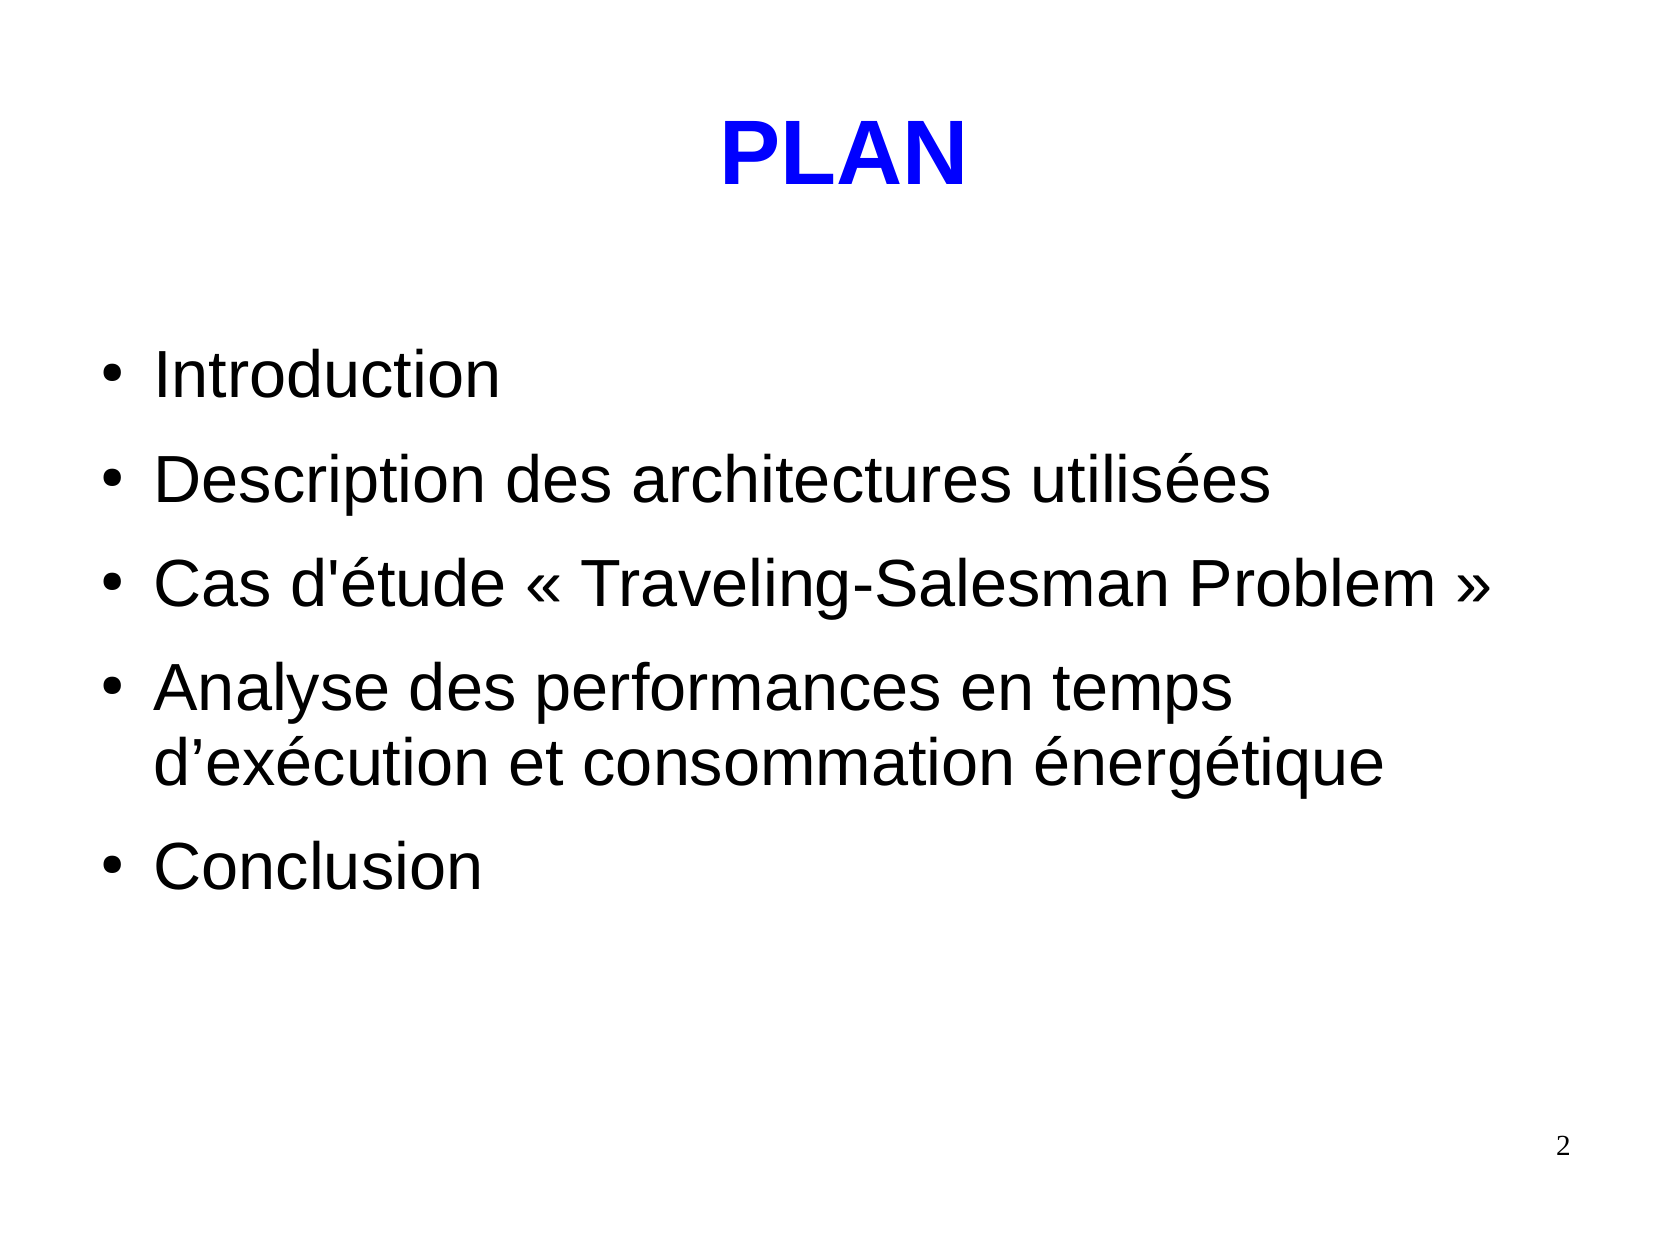

# PLAN
Introduction
Description des architectures utilisées
Cas d'étude « Traveling-Salesman Problem »
Analyse des performances en temps d’exécution et consommation énergétique
Conclusion
2